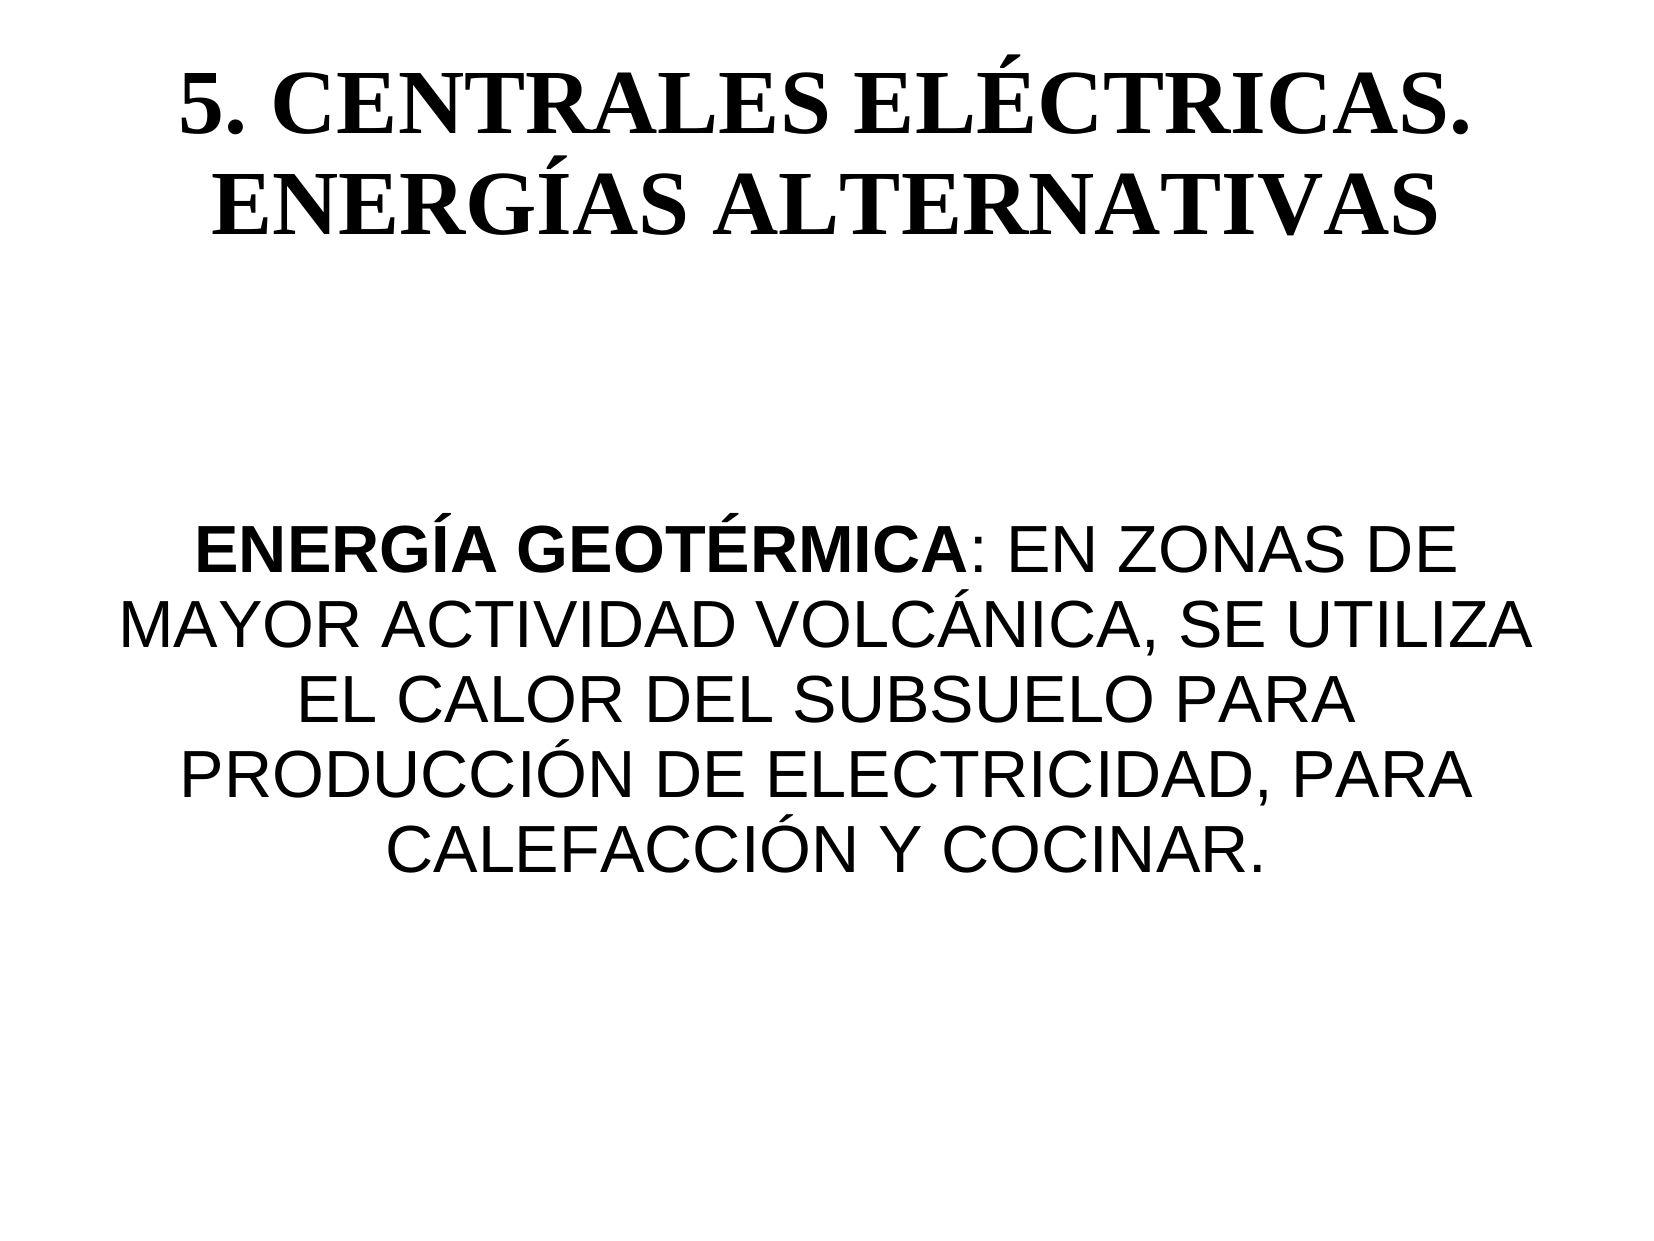

# 5. CENTRALES ELÉCTRICAS. ENERGÍAS ALTERNATIVAS
ENERGÍA GEOTÉRMICA: EN ZONAS DE MAYOR ACTIVIDAD VOLCÁNICA, SE UTILIZA EL CALOR DEL SUBSUELO PARA PRODUCCIÓN DE ELECTRICIDAD, PARA CALEFACCIÓN Y COCINAR.